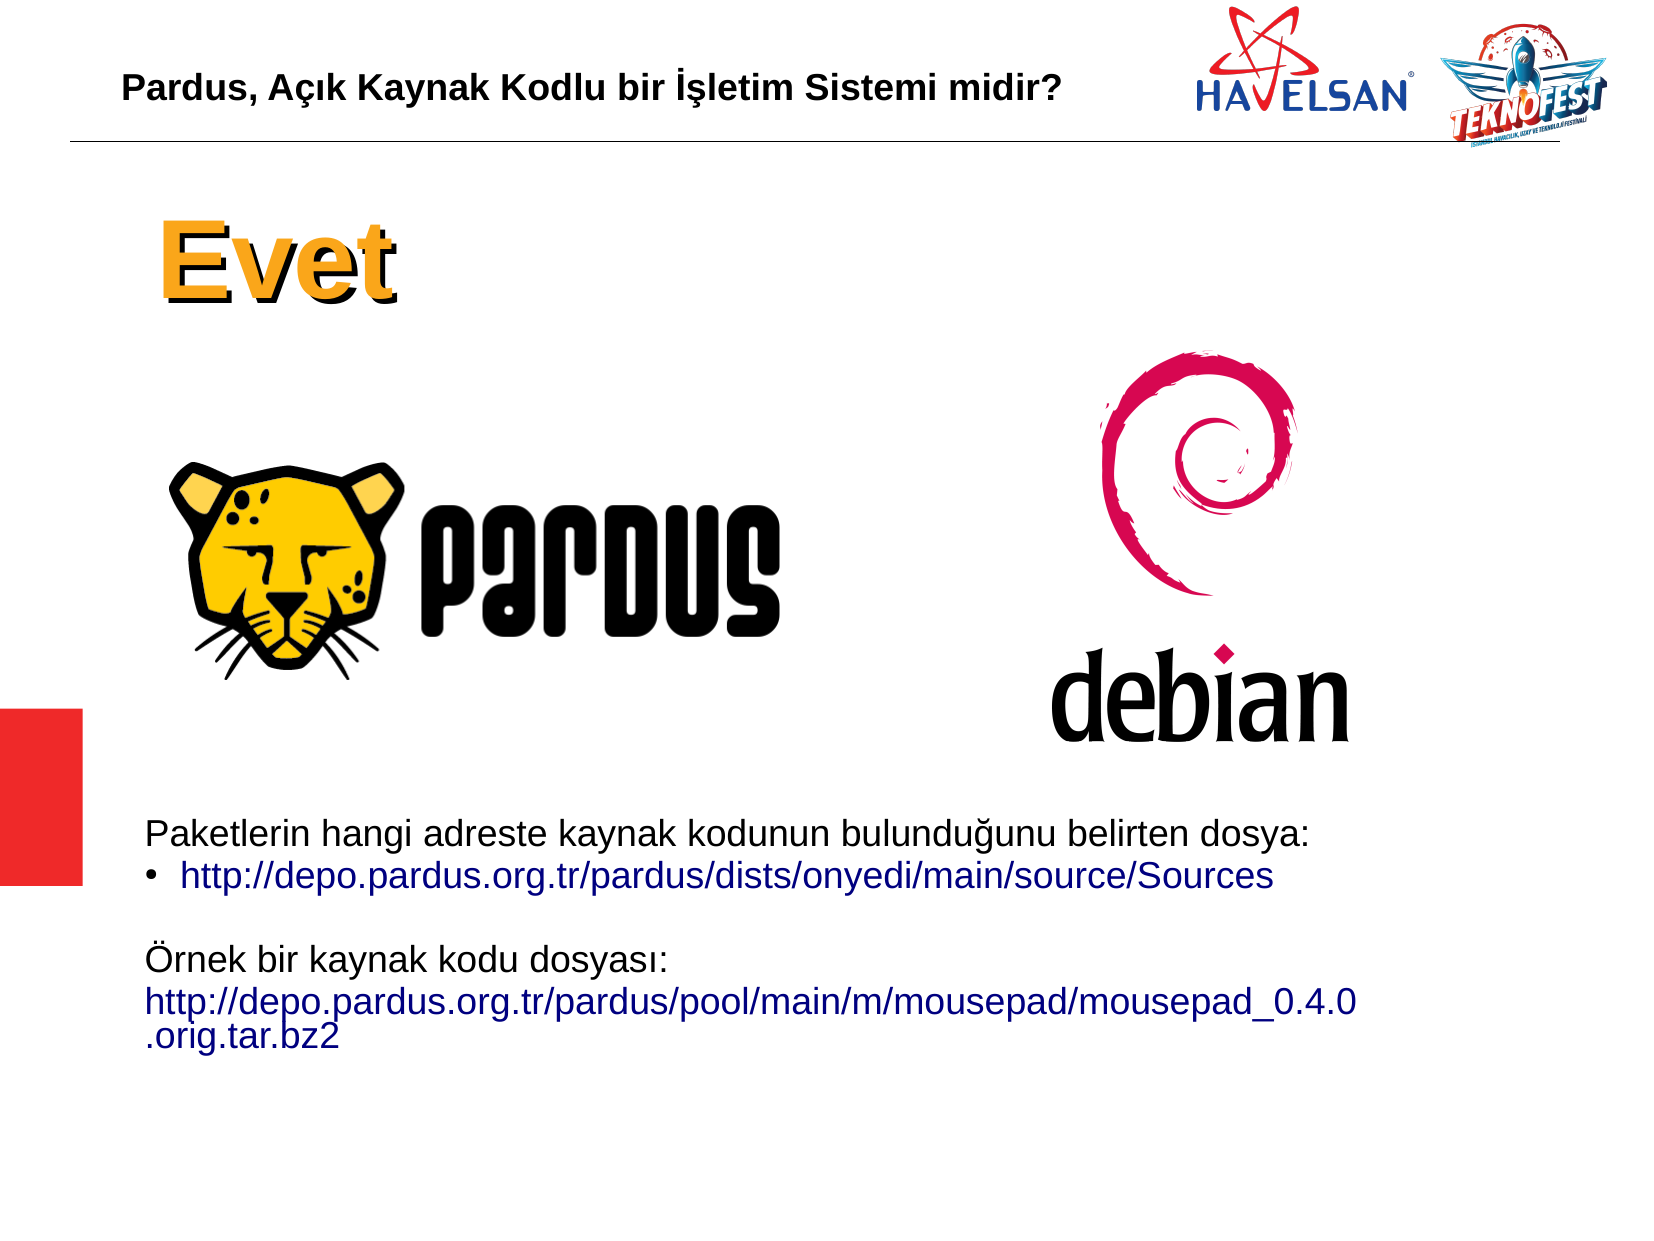

Pardus, Açık Kaynak Kodlu bir İşletim Sistemi midir?
Evet
Paketlerin hangi adreste kaynak kodunun bulunduğunu belirten dosya:
http://depo.pardus.org.tr/pardus/dists/onyedi/main/source/Sources
Örnek bir kaynak kodu dosyası:
http://depo.pardus.org.tr/pardus/pool/main/m/mousepad/mousepad_0.4.0.orig.tar.bz2